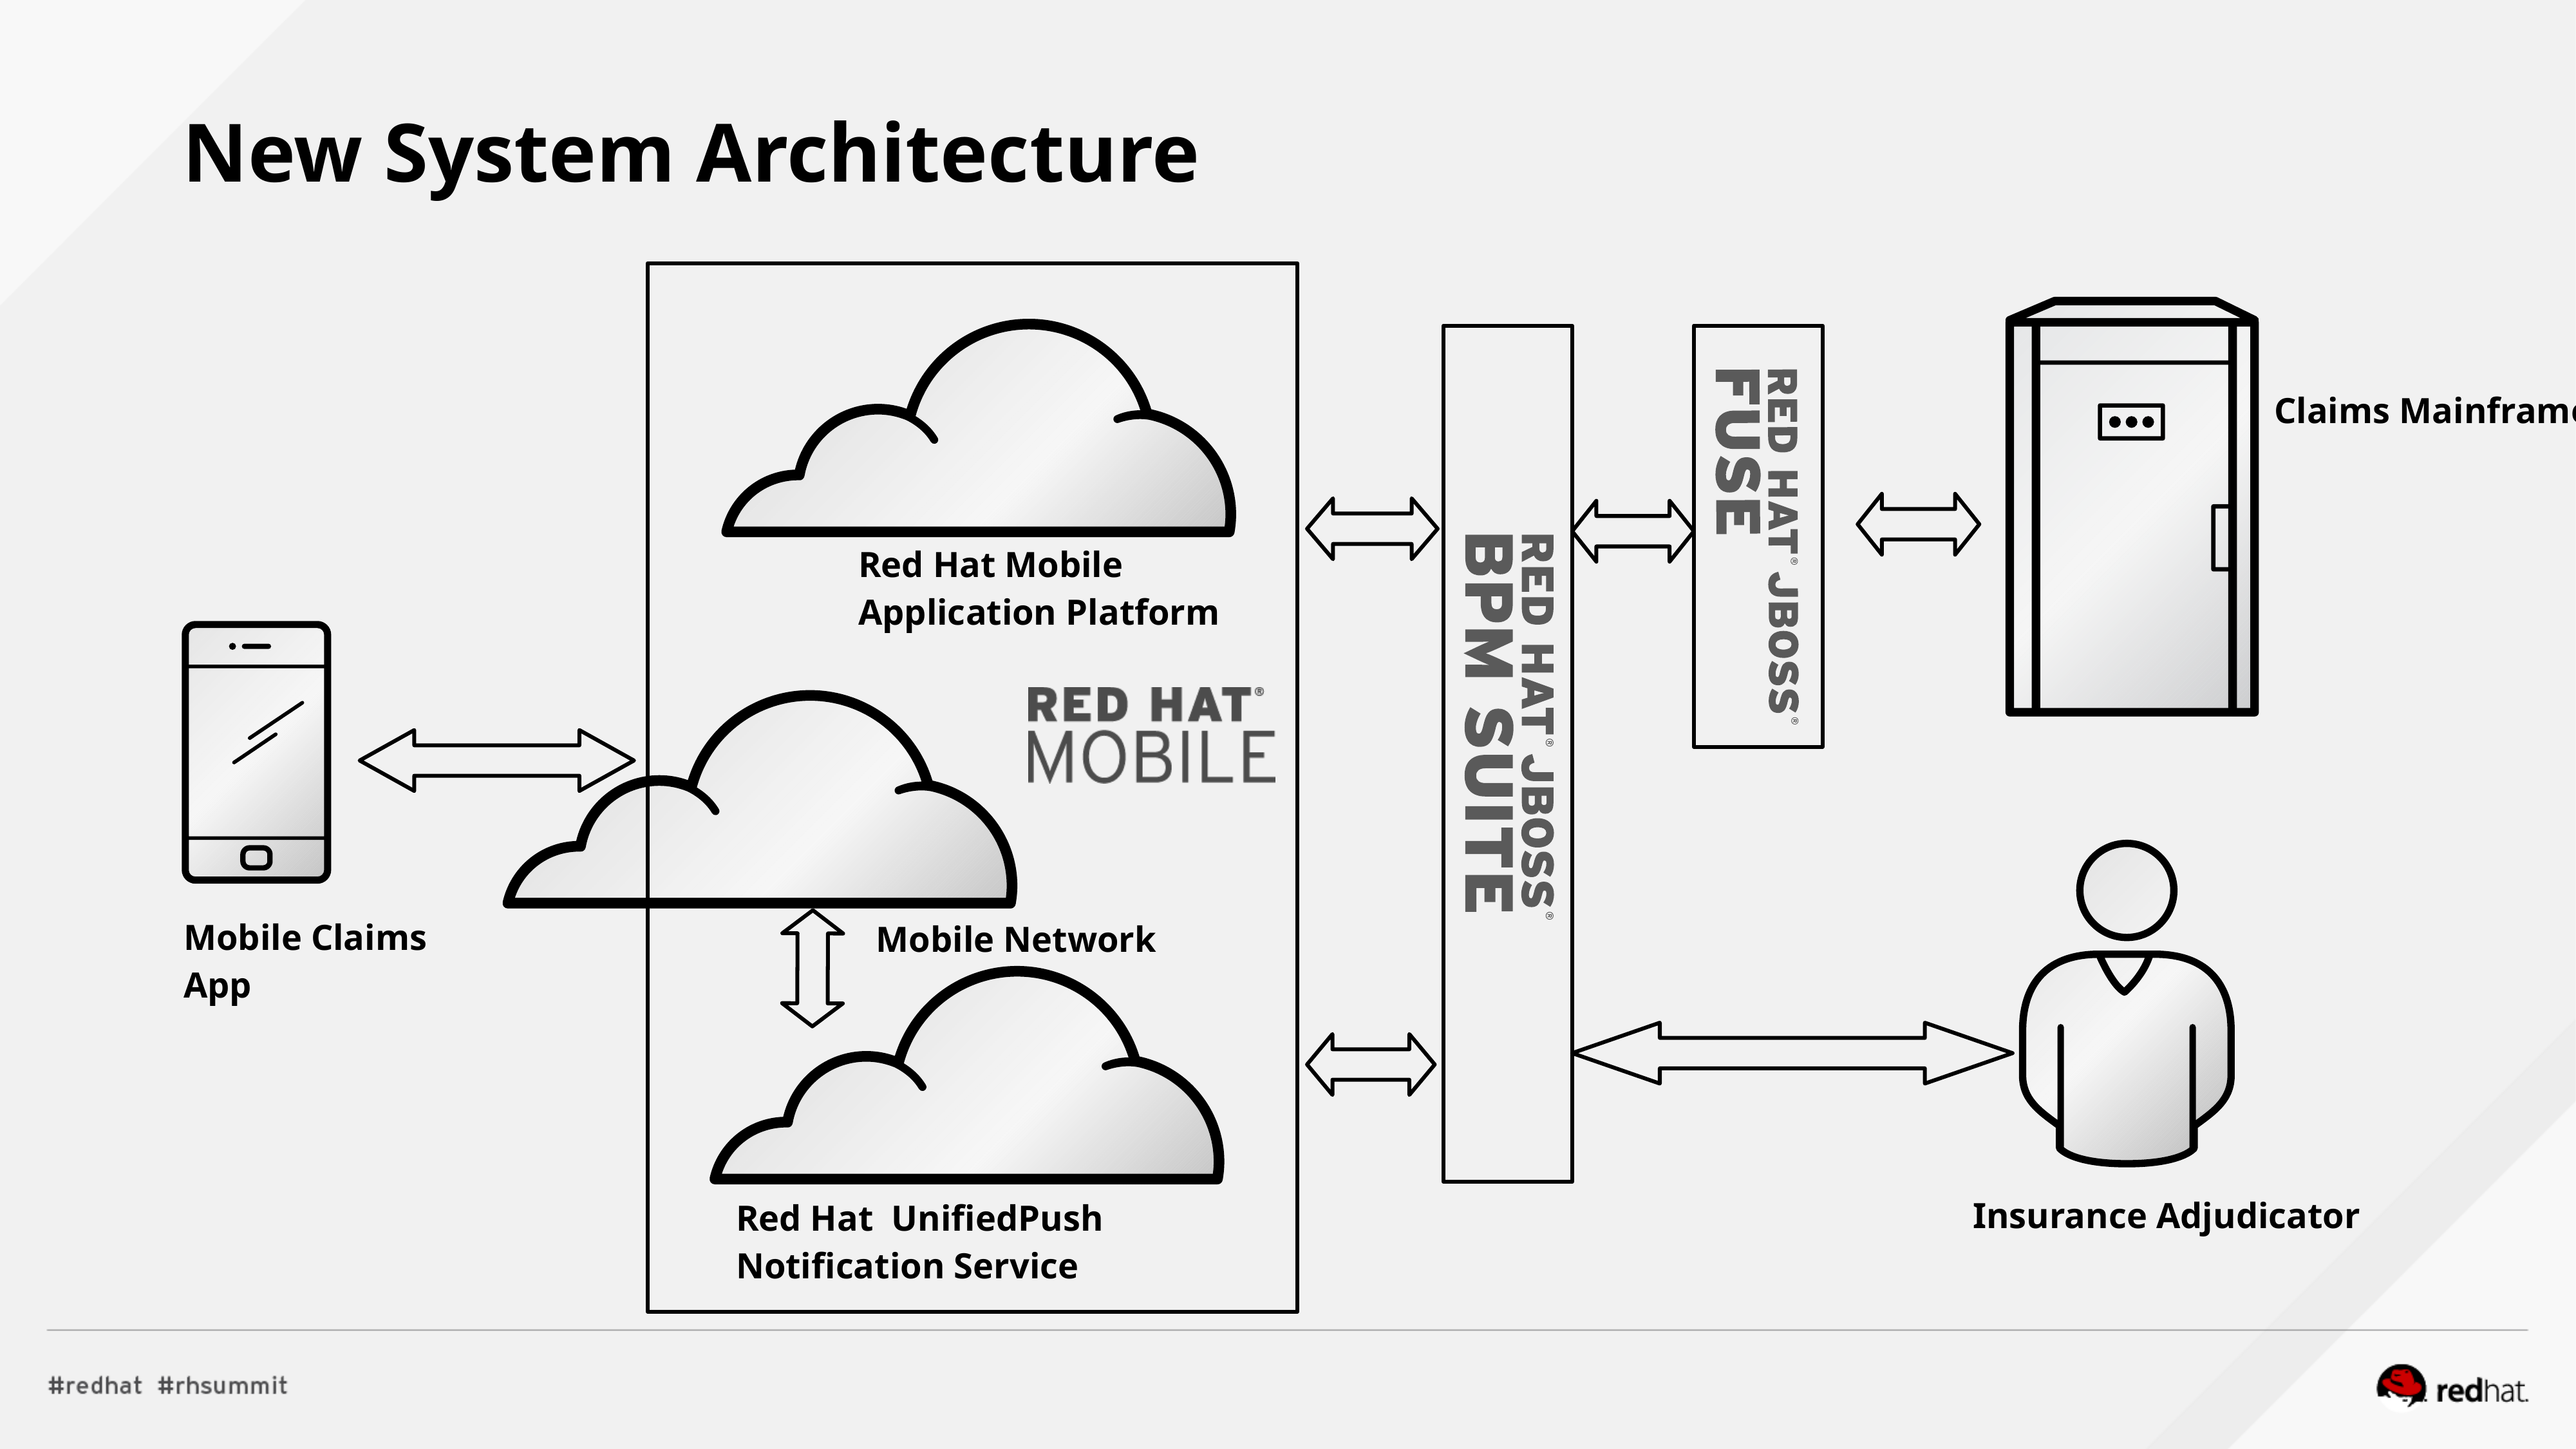

# New System Architecture
Claims Mainframe
Red Hat Mobile Application Platform
Mobile Claims App
Mobile Network
Insurance Adjudicator
Red Hat UnifiedPush Notification Service